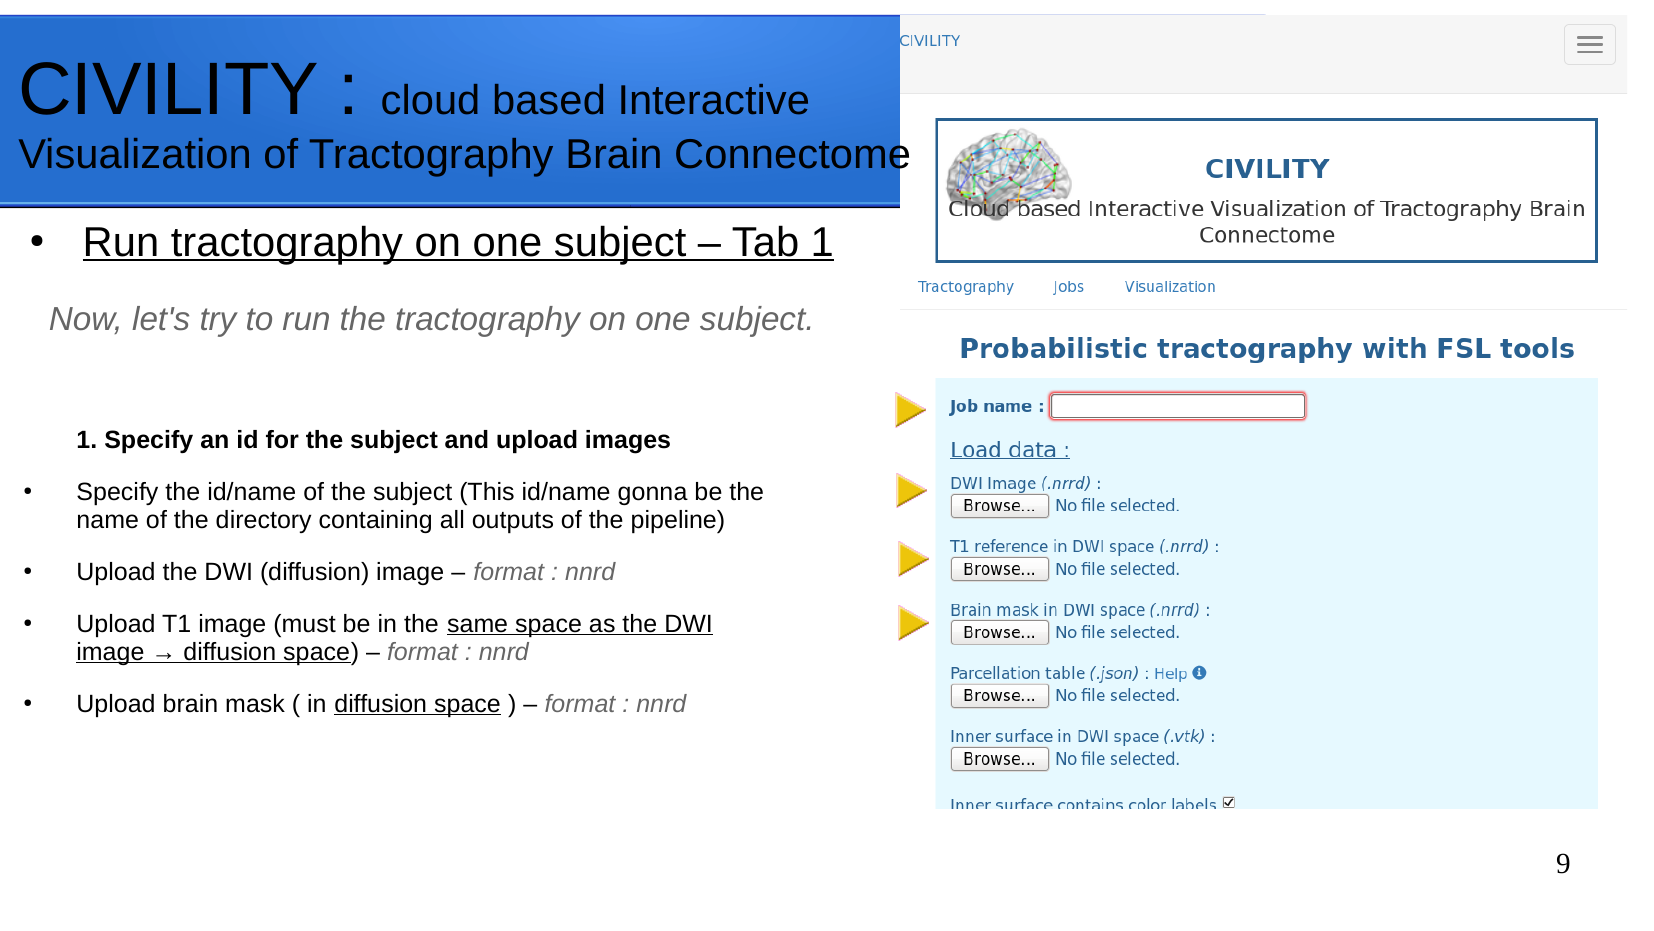

CIVILITY : cloud based Interactive Visualization of Tractography Brain Connectome
# Run tractography on one subject – Tab 1
Now, let's try to run the tractography on one subject.
1. Specify an id for the subject and upload images
Specify the id/name of the subject (This id/name gonna be the name of the directory containing all outputs of the pipeline)
Upload the DWI (diffusion) image – format : nnrd
Upload T1 image (must be in the same space as the DWI image → diffusion space) – format : nnrd
Upload brain mask ( in diffusion space ) – format : nnrd
9